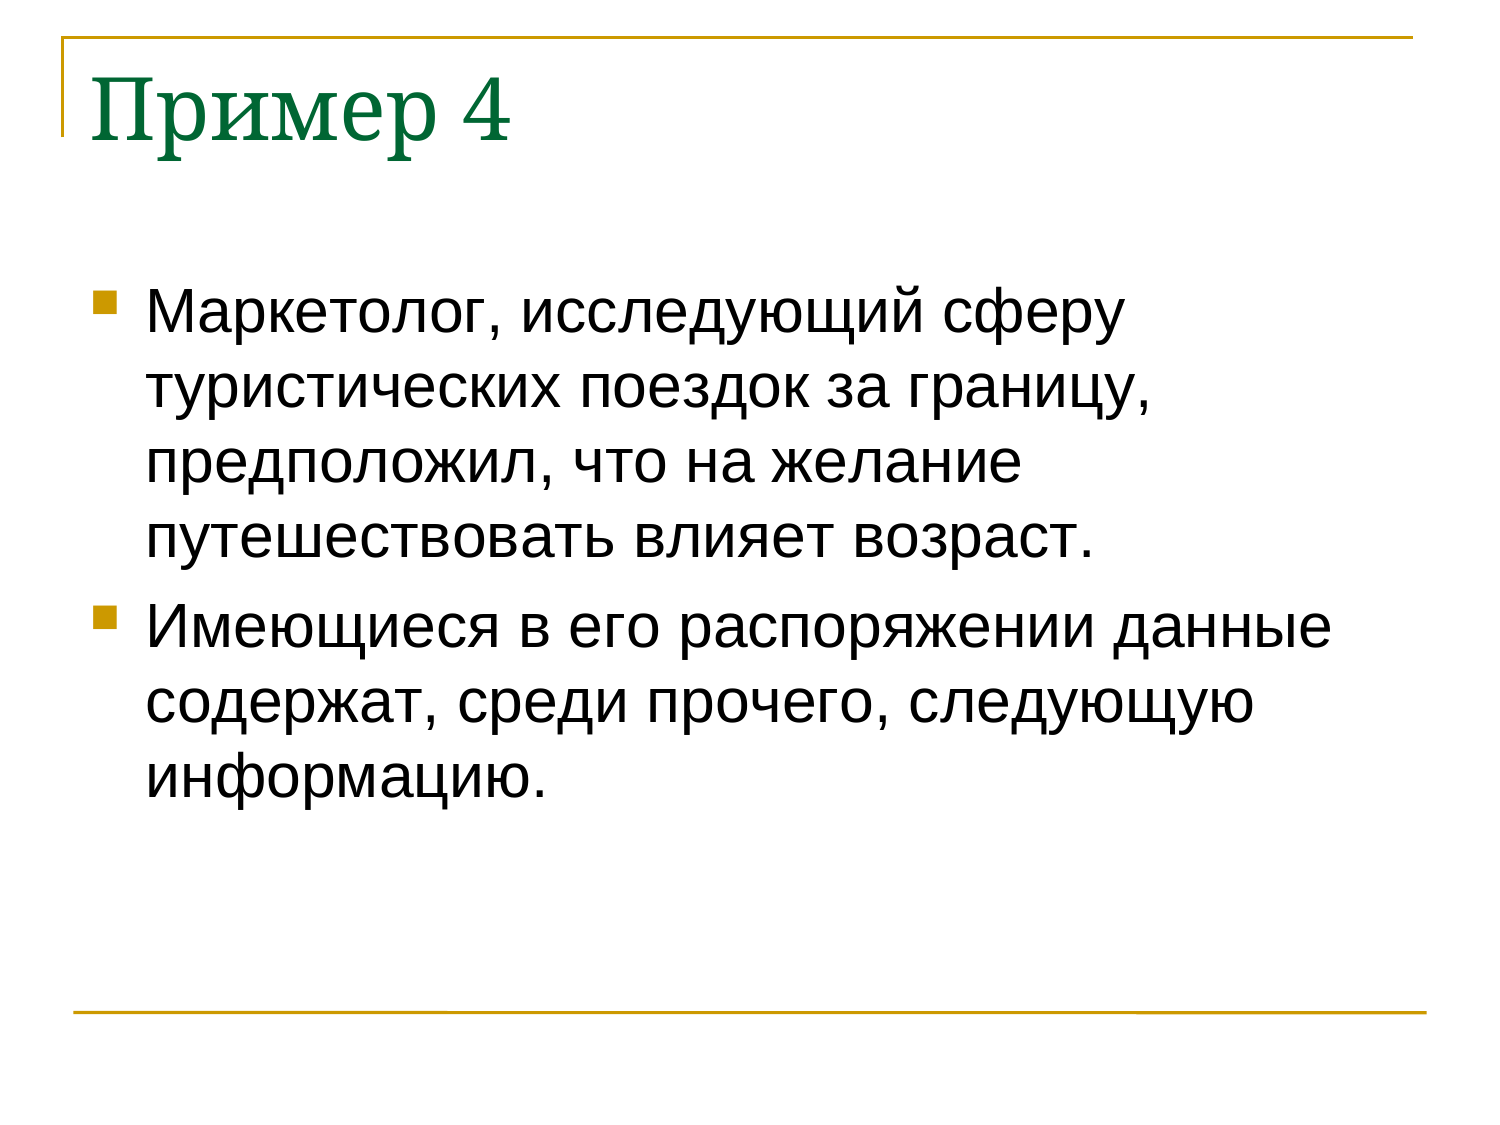

# Пример 4
Маркетолог, исследующий сферу туристических поездок за границу, предположил, что на желание путешествовать влияет возраст.
Имеющиеся в его распоряжении данные содержат, среди прочего, следующую информацию.